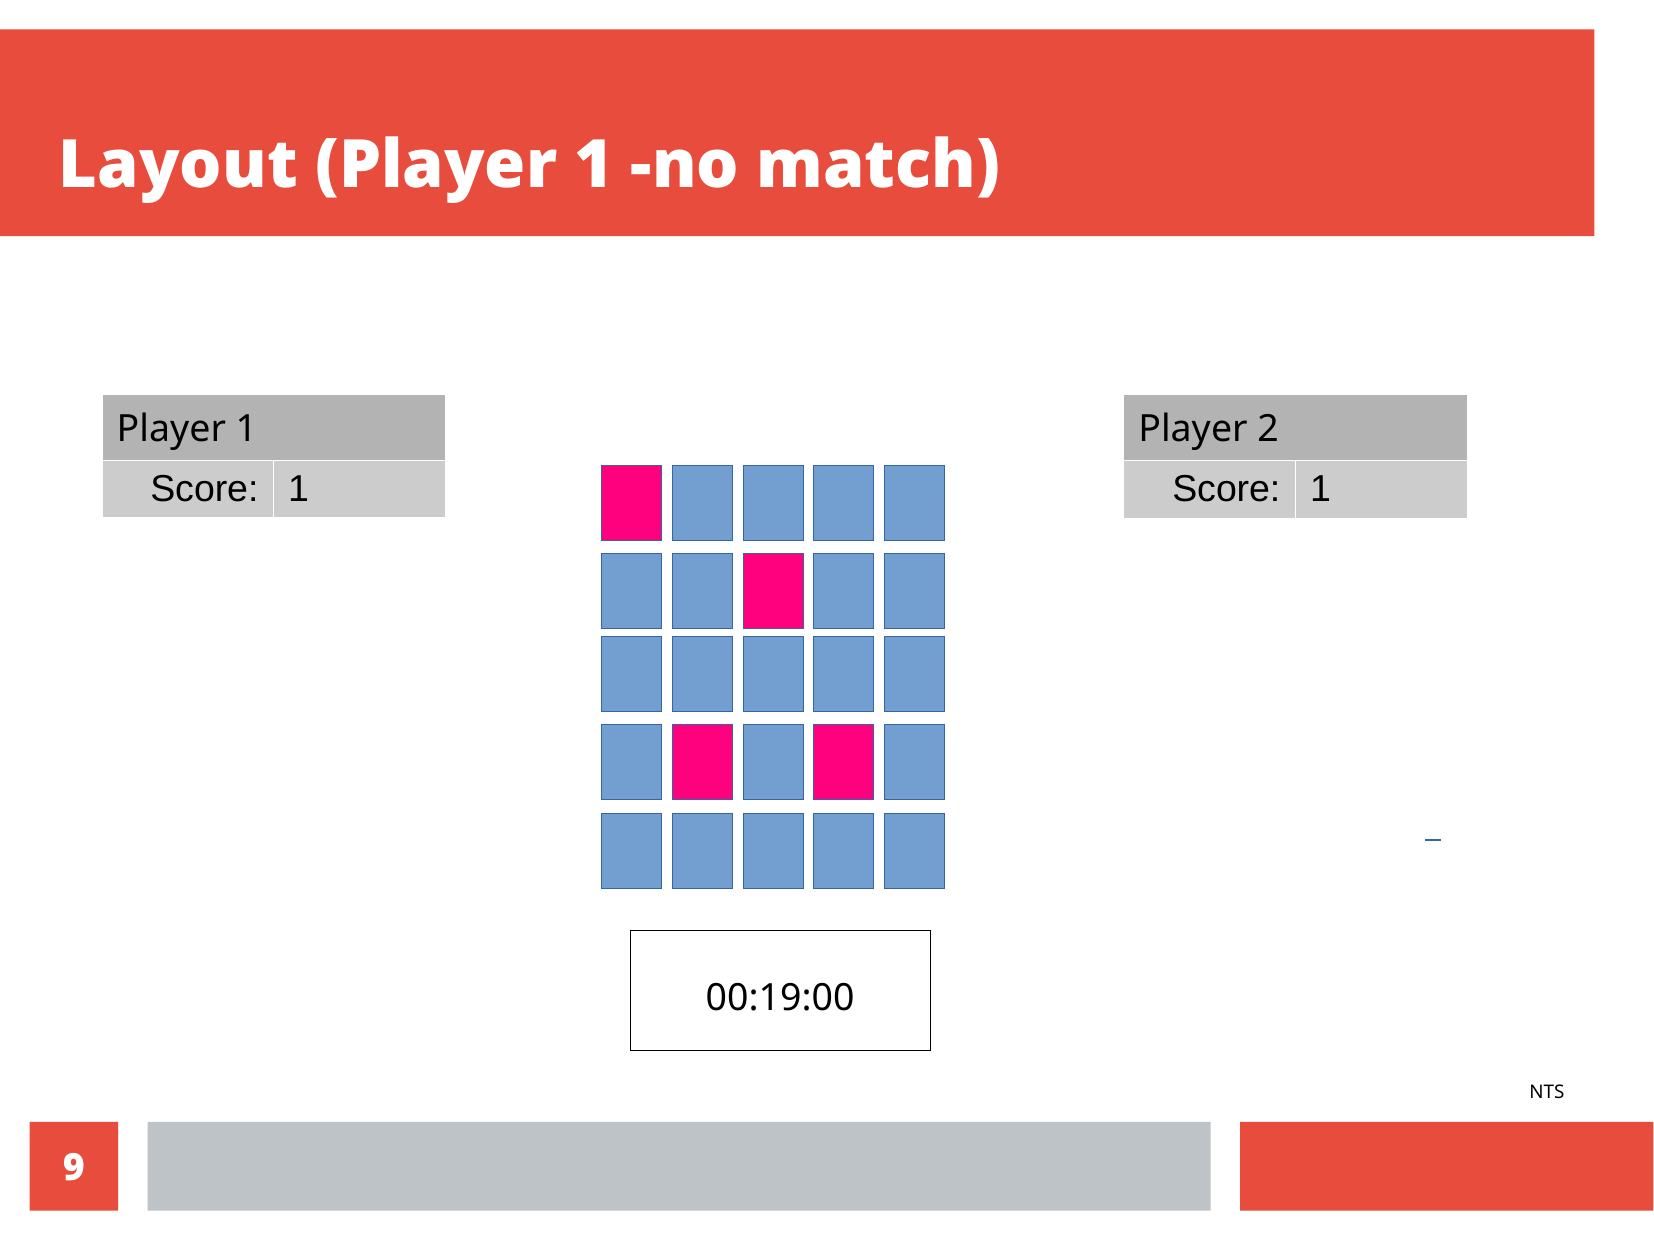

# Layout (Player 1 -no match)
| Player 1 | |
| --- | --- |
| Score: | 1 |
| Player 2 | |
| --- | --- |
| Score: | 1 |
00:19:00
NTS
9